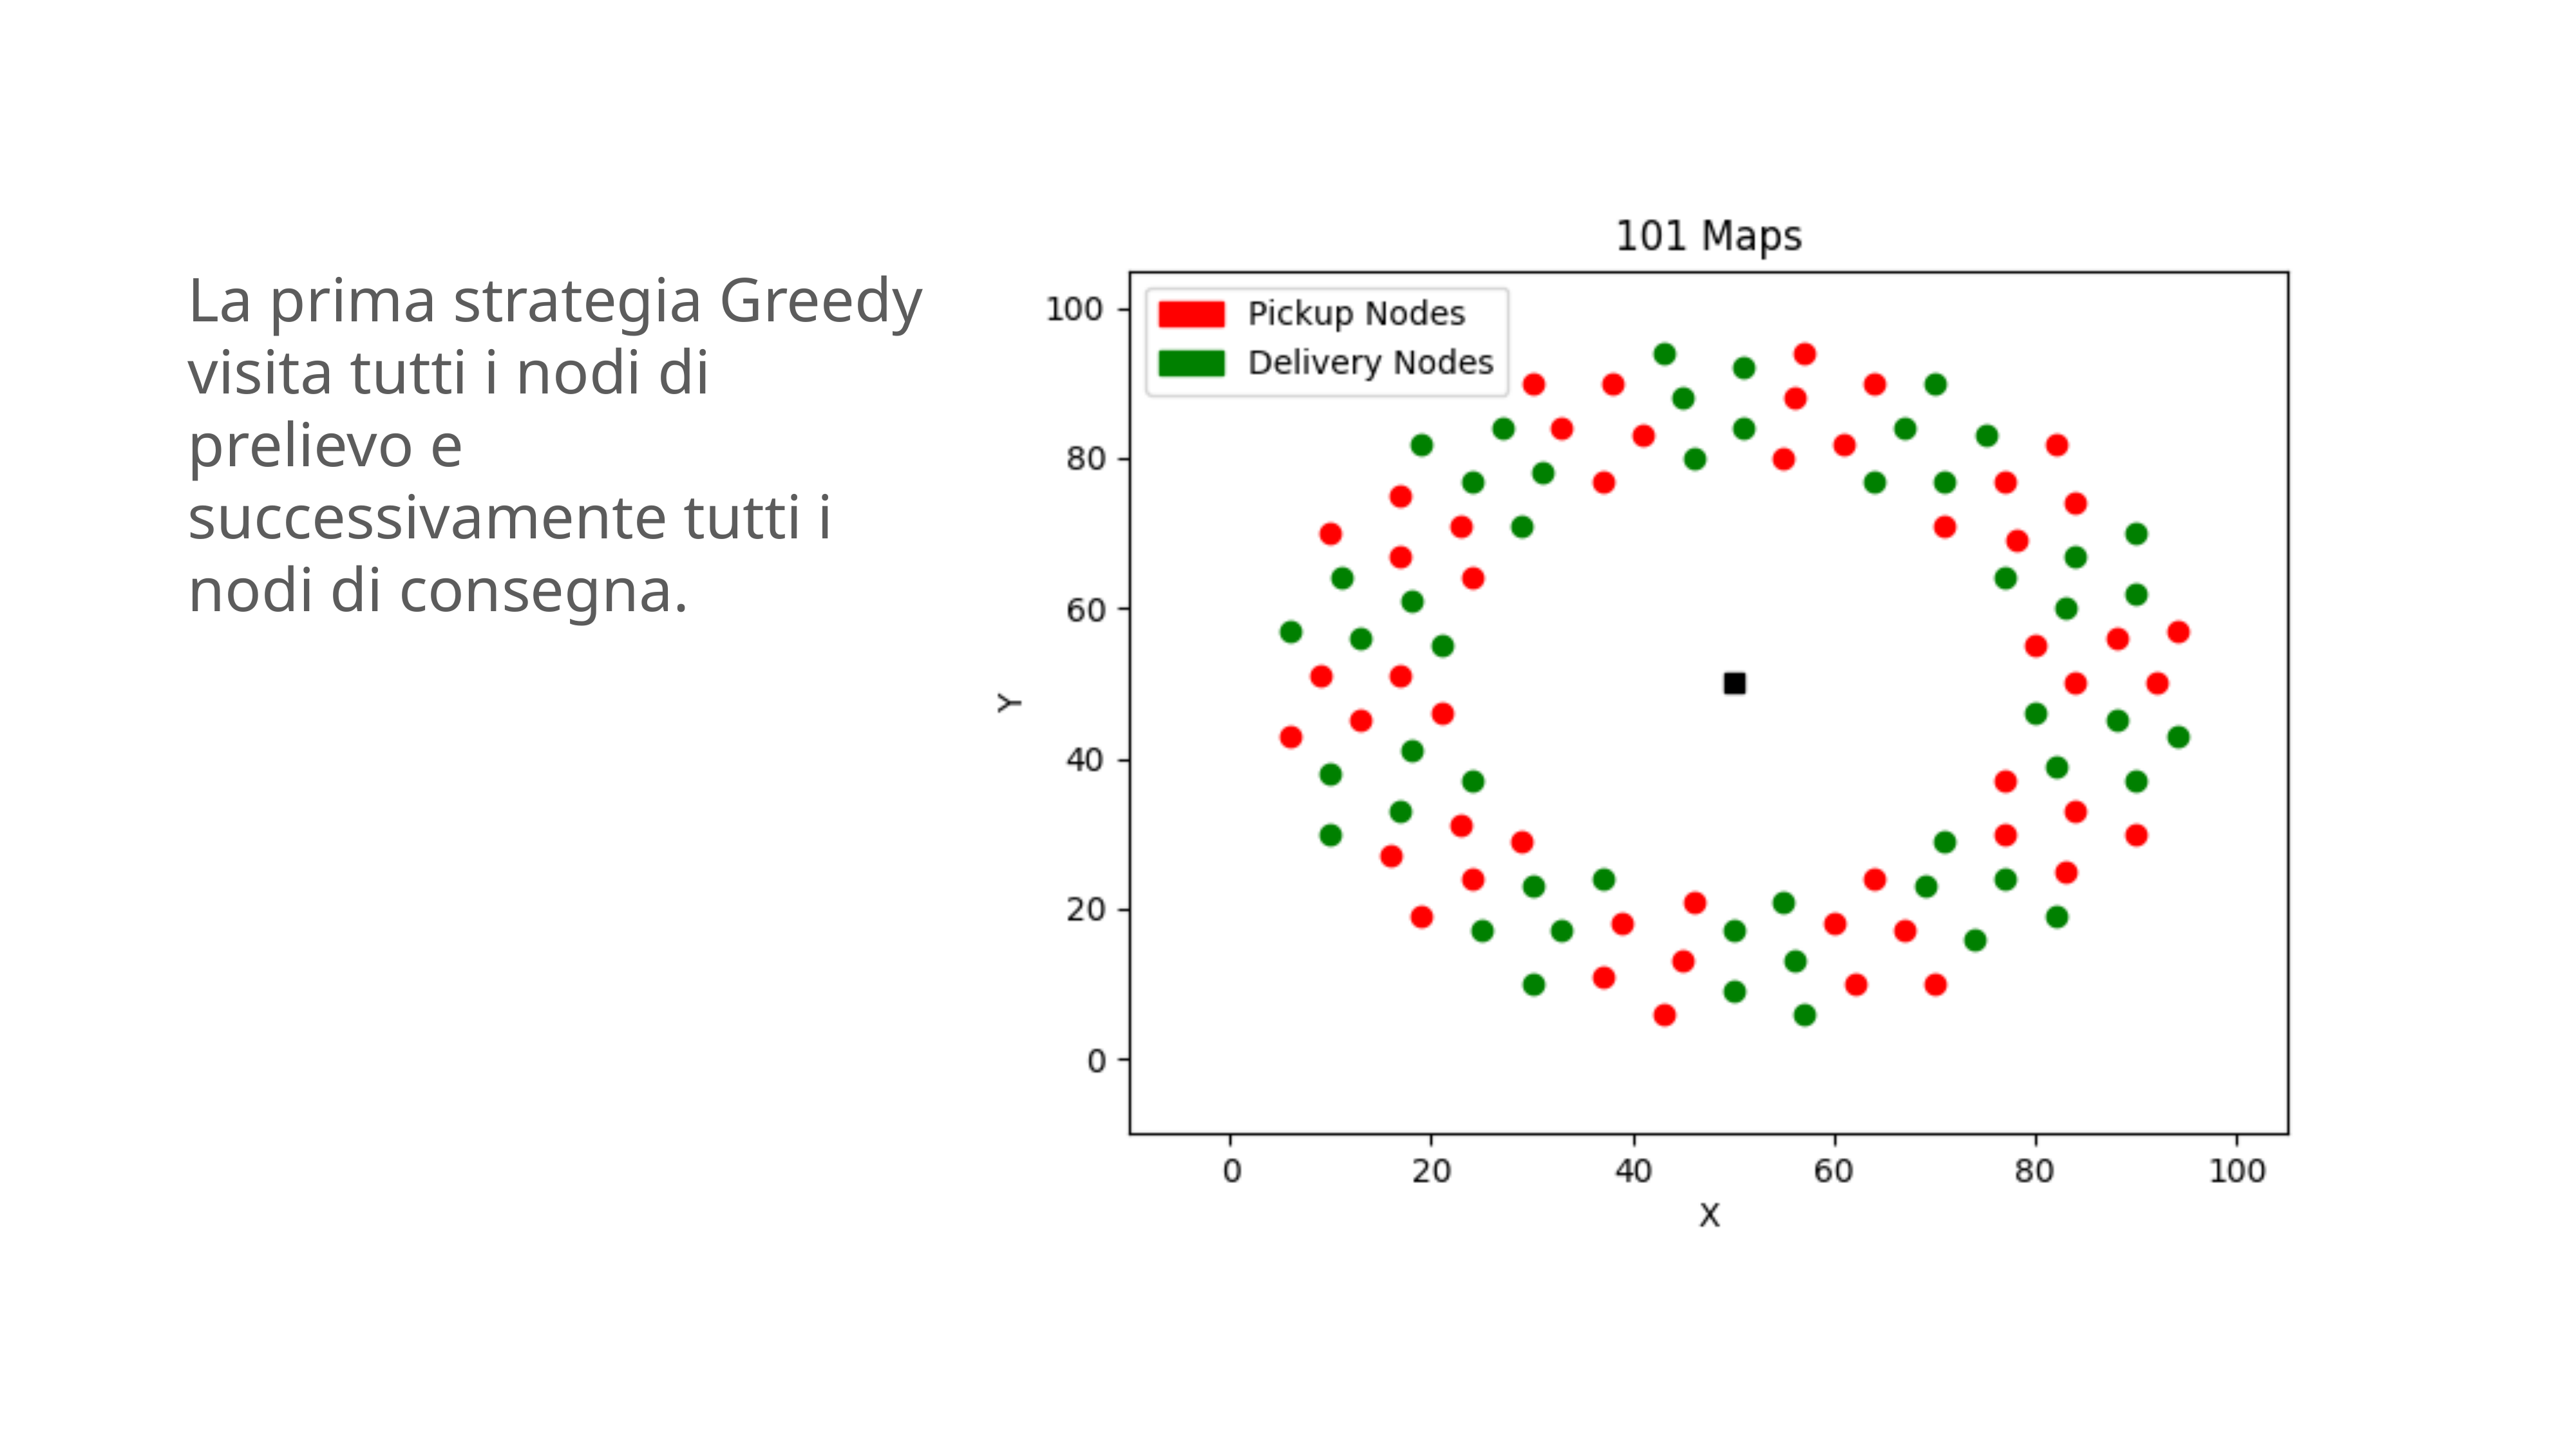

# La prima strategia Greedy visita tutti i nodi di prelievo e successivamente tutti i nodi di consegna.